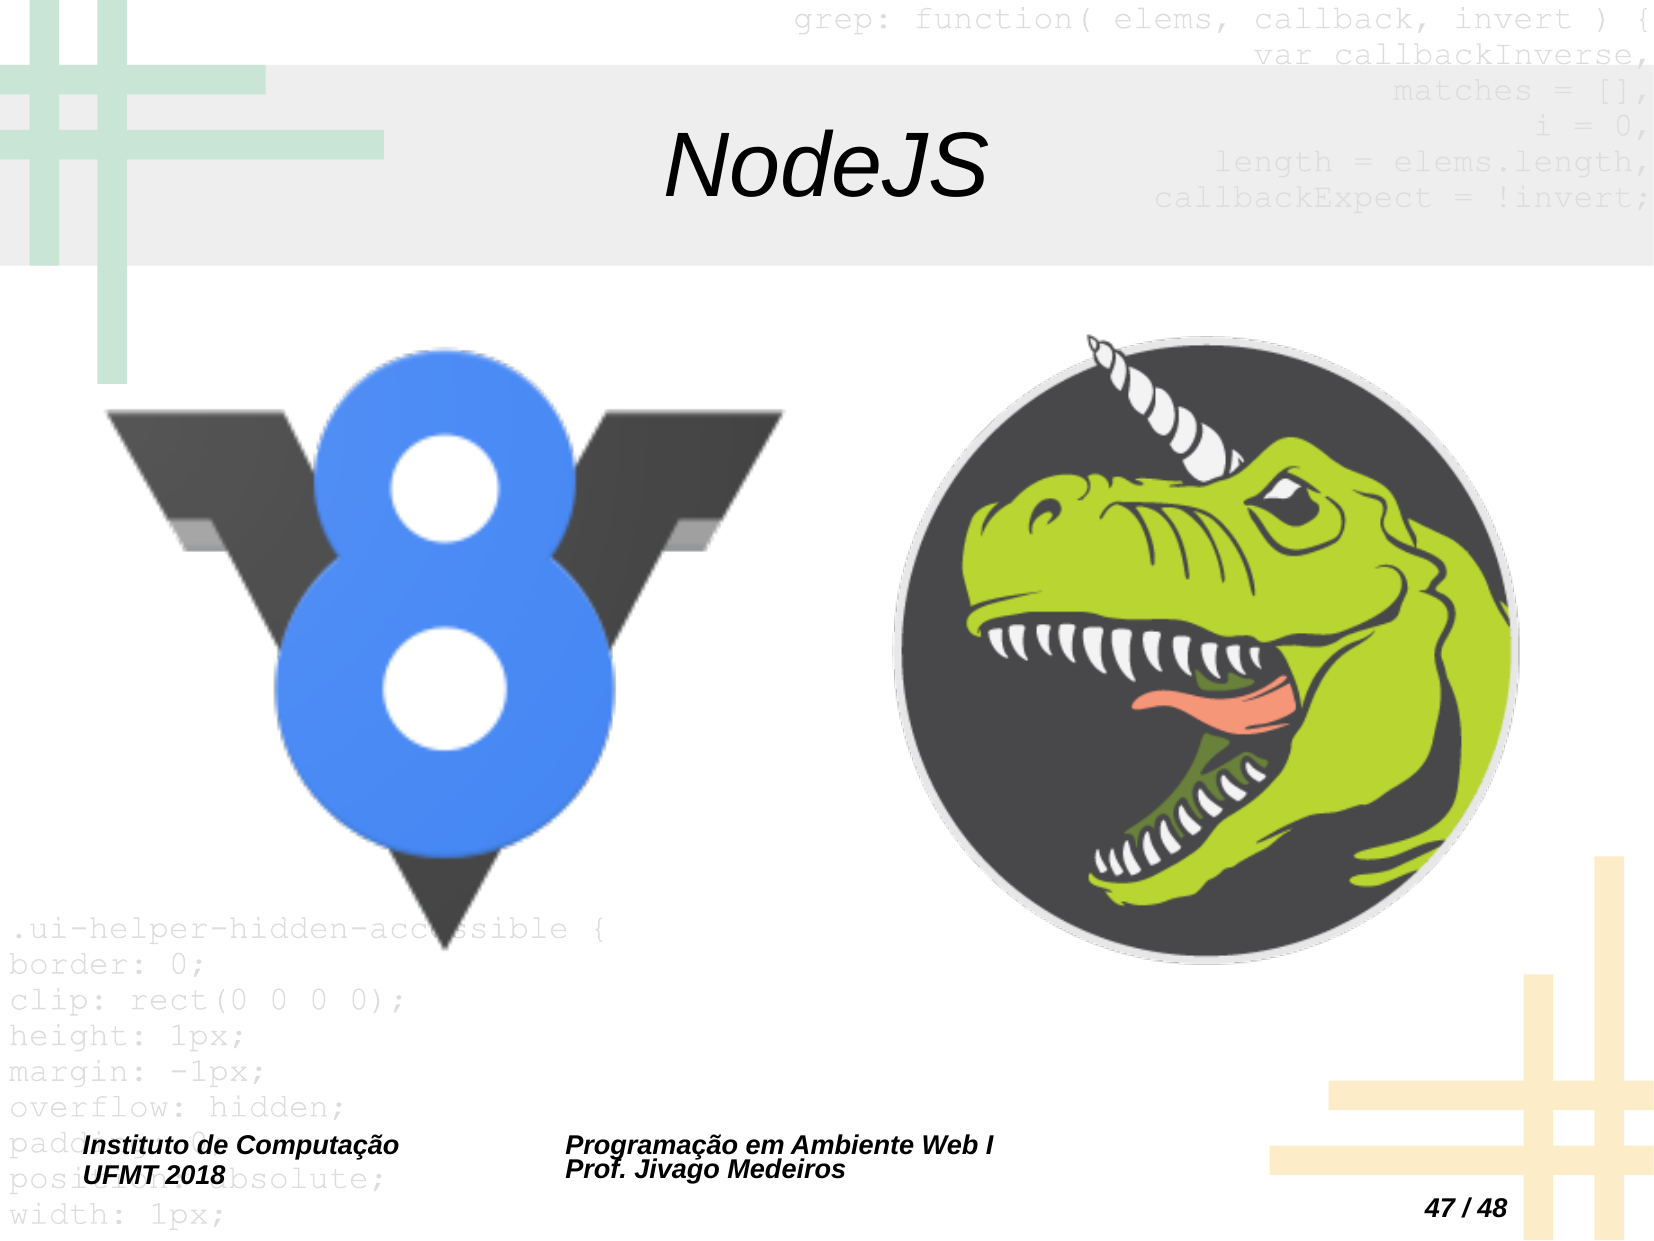

# NodeJS
Programação em Ambiente Web I Prof. Jivago Medeiros
47